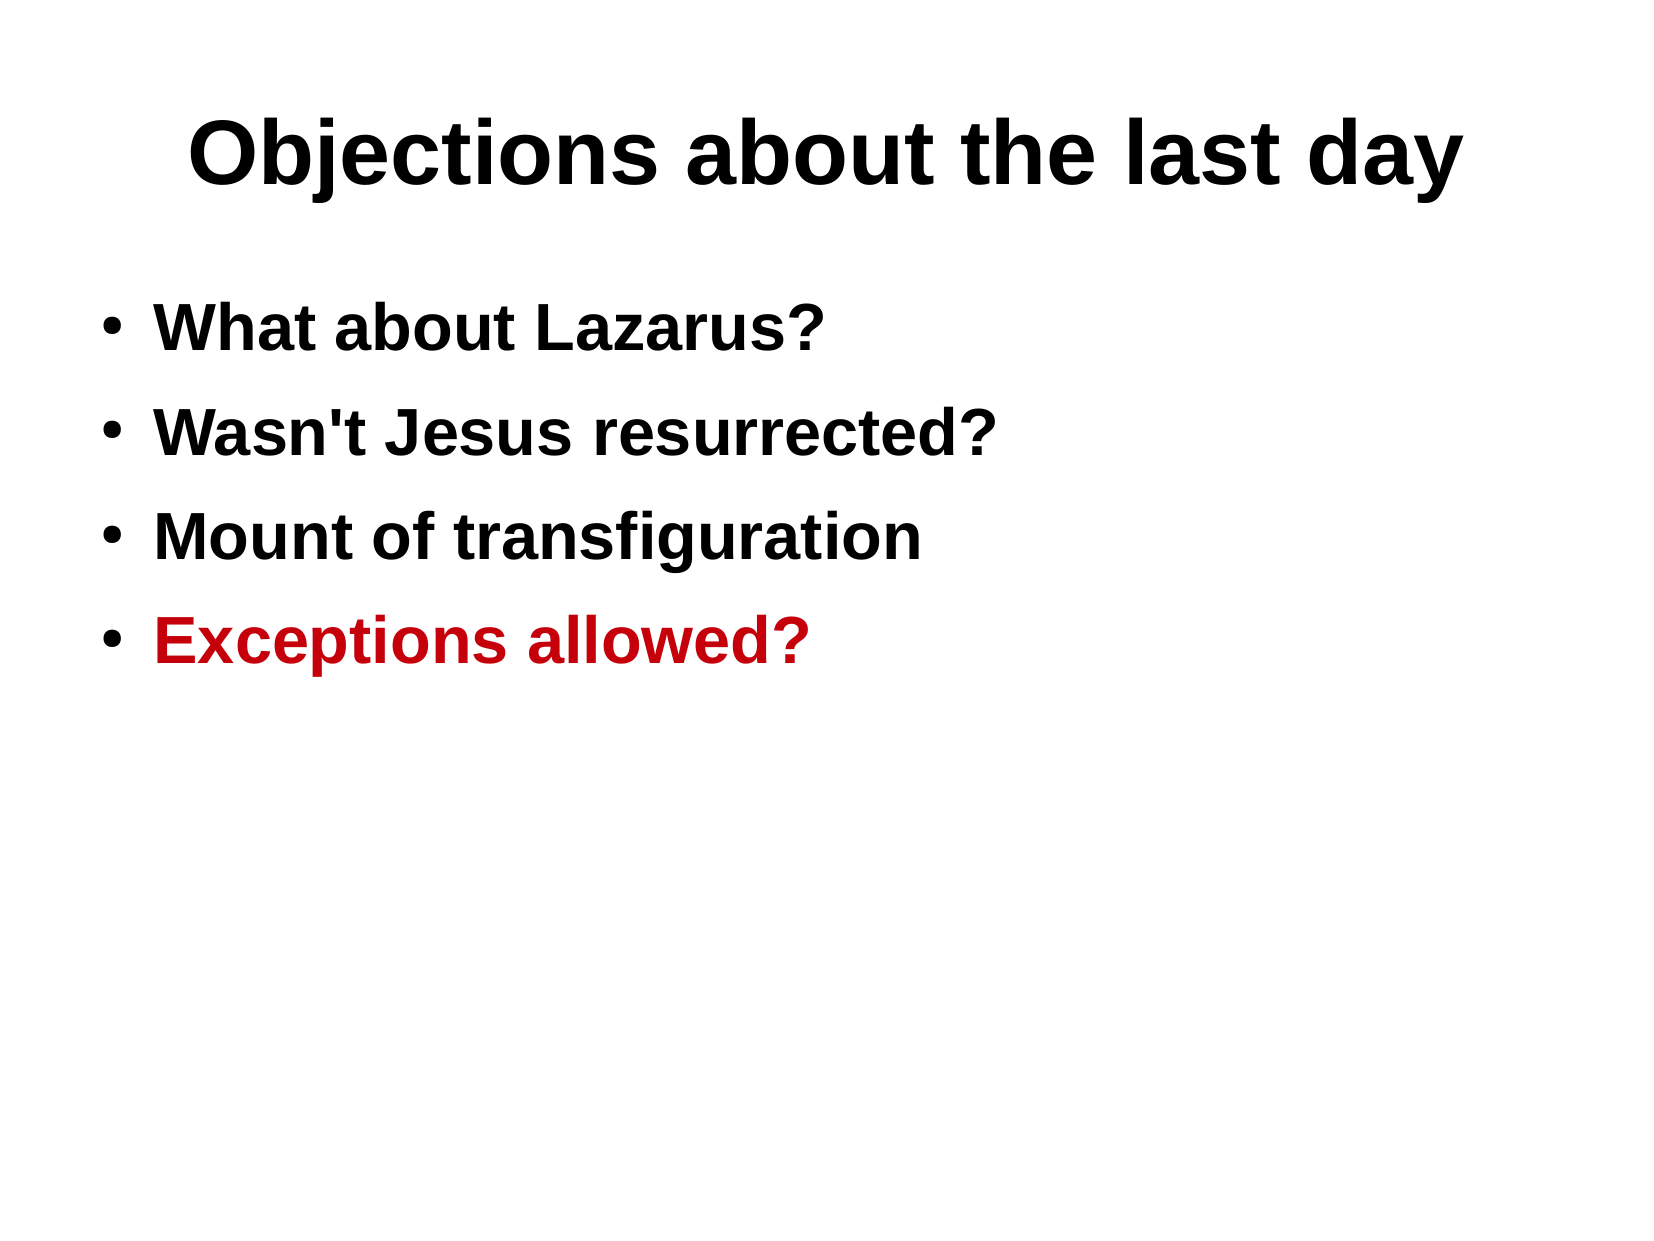

# Objections about the last day
What about Lazarus?
Wasn't Jesus resurrected?
Mount of transfiguration
Exceptions allowed?